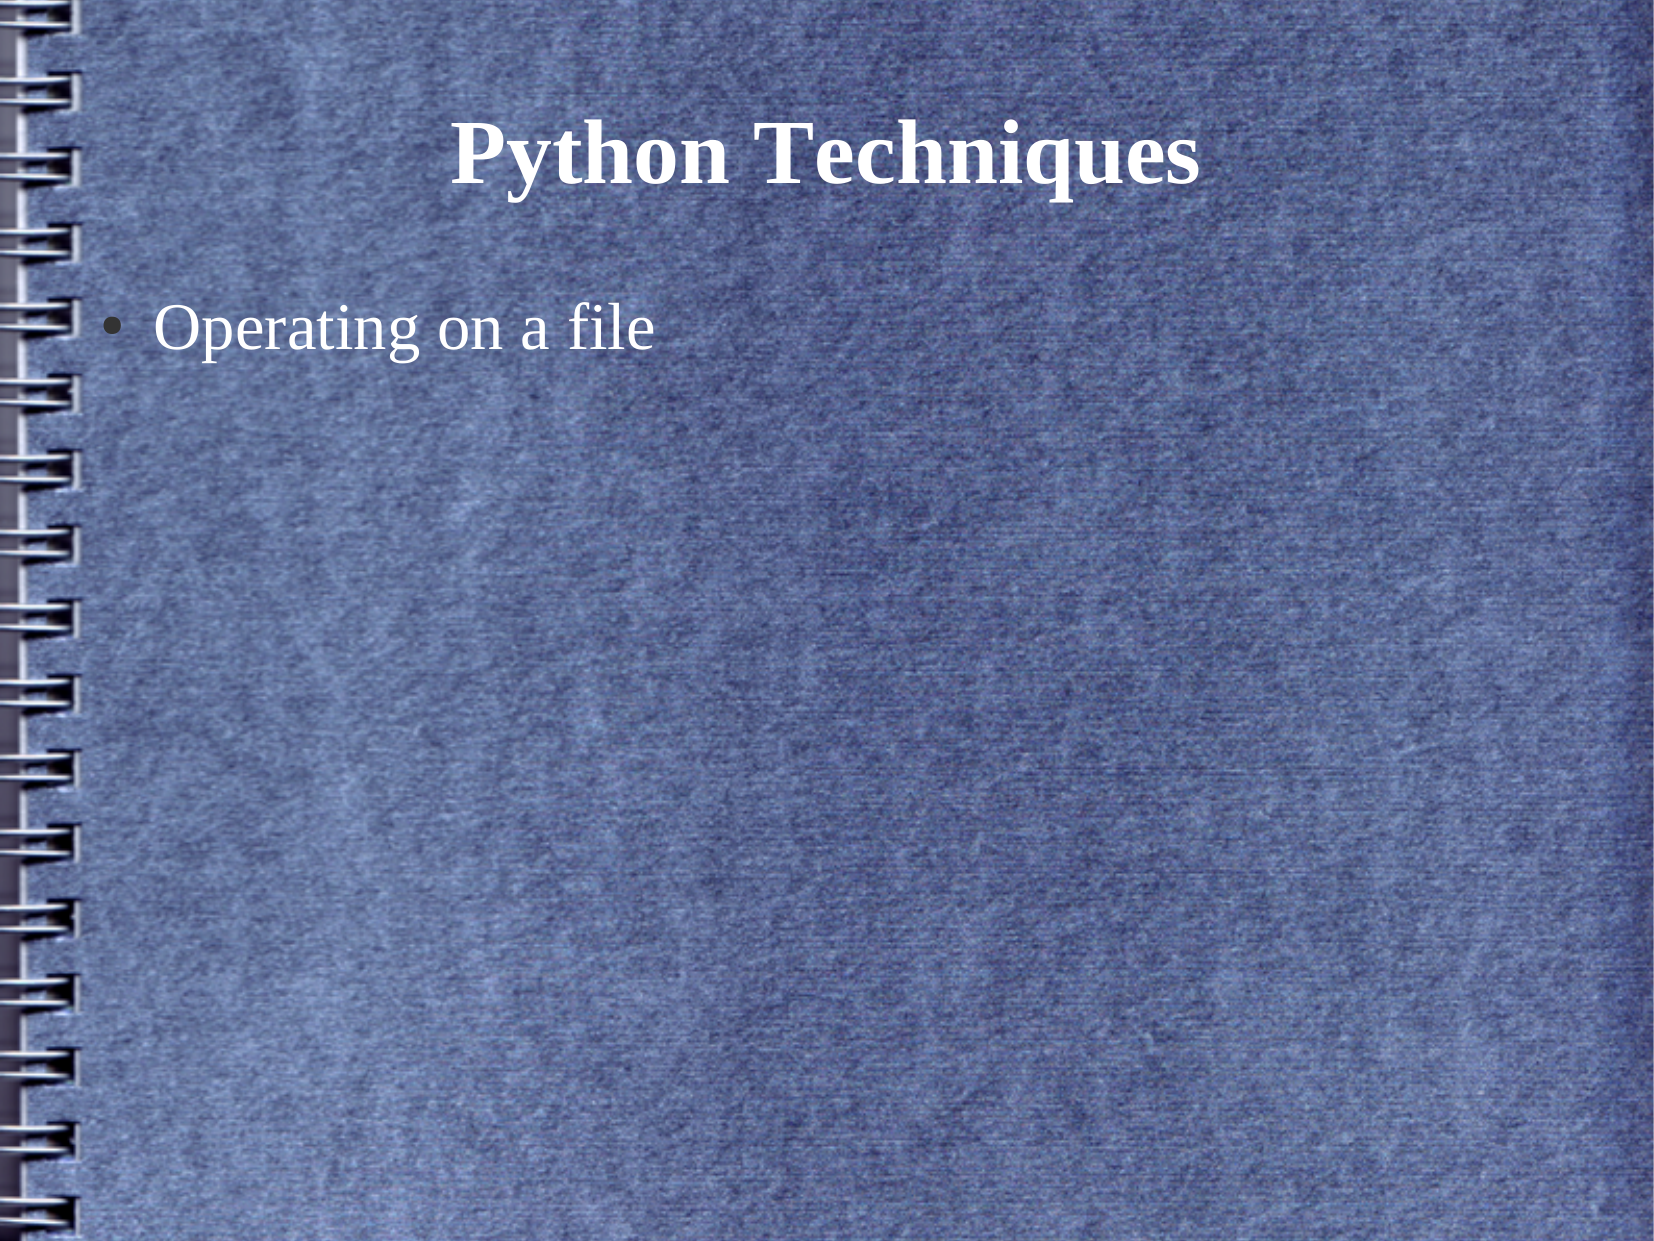

# Python Techniques
Operating on a file